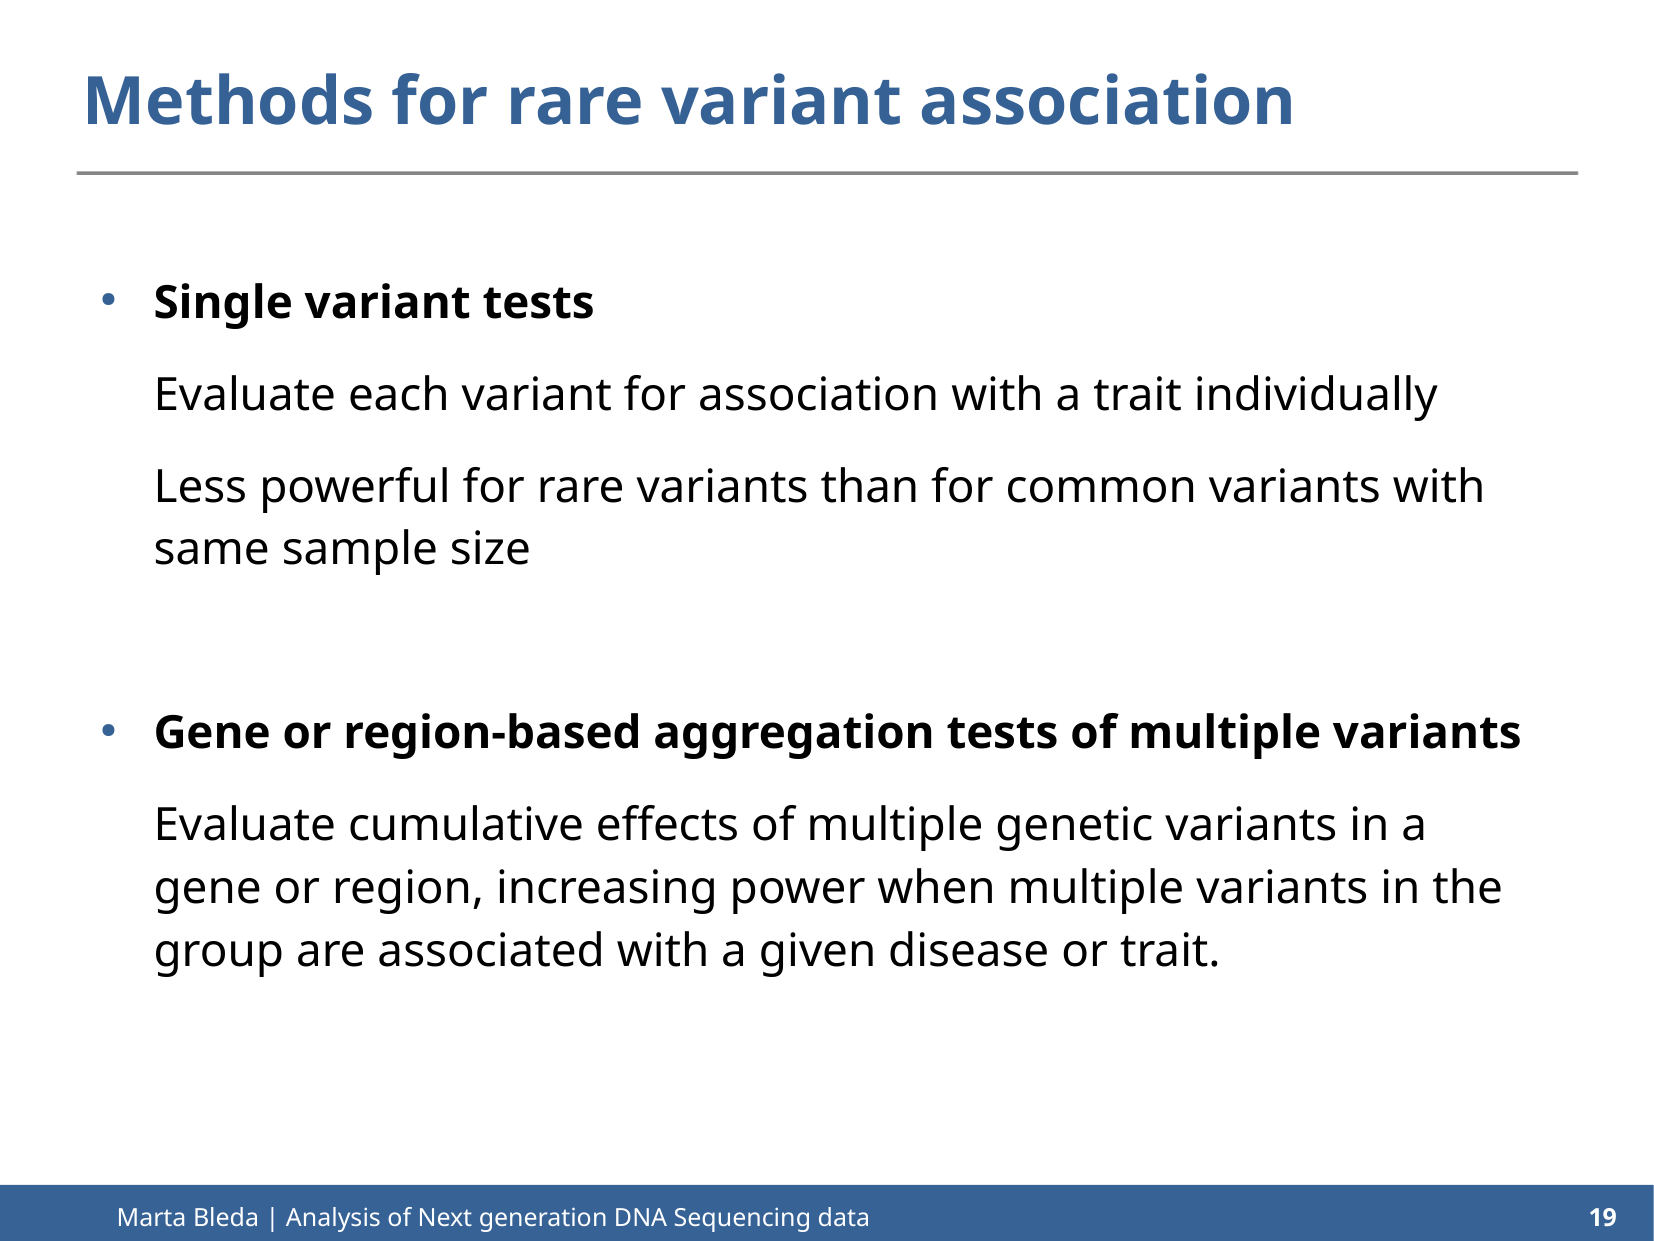

# Methods for rare variant association
Single variant tests
Evaluate each variant for association with a trait individually
Less powerful for rare variants than for common variants with same sample size
Gene or region-based aggregation tests of multiple variants
Evaluate cumulative effects of multiple genetic variants in a gene or region, increasing power when multiple variants in the group are associated with a given disease or trait.
Marta Bleda | Analysis of Next generation DNA Sequencing data
19